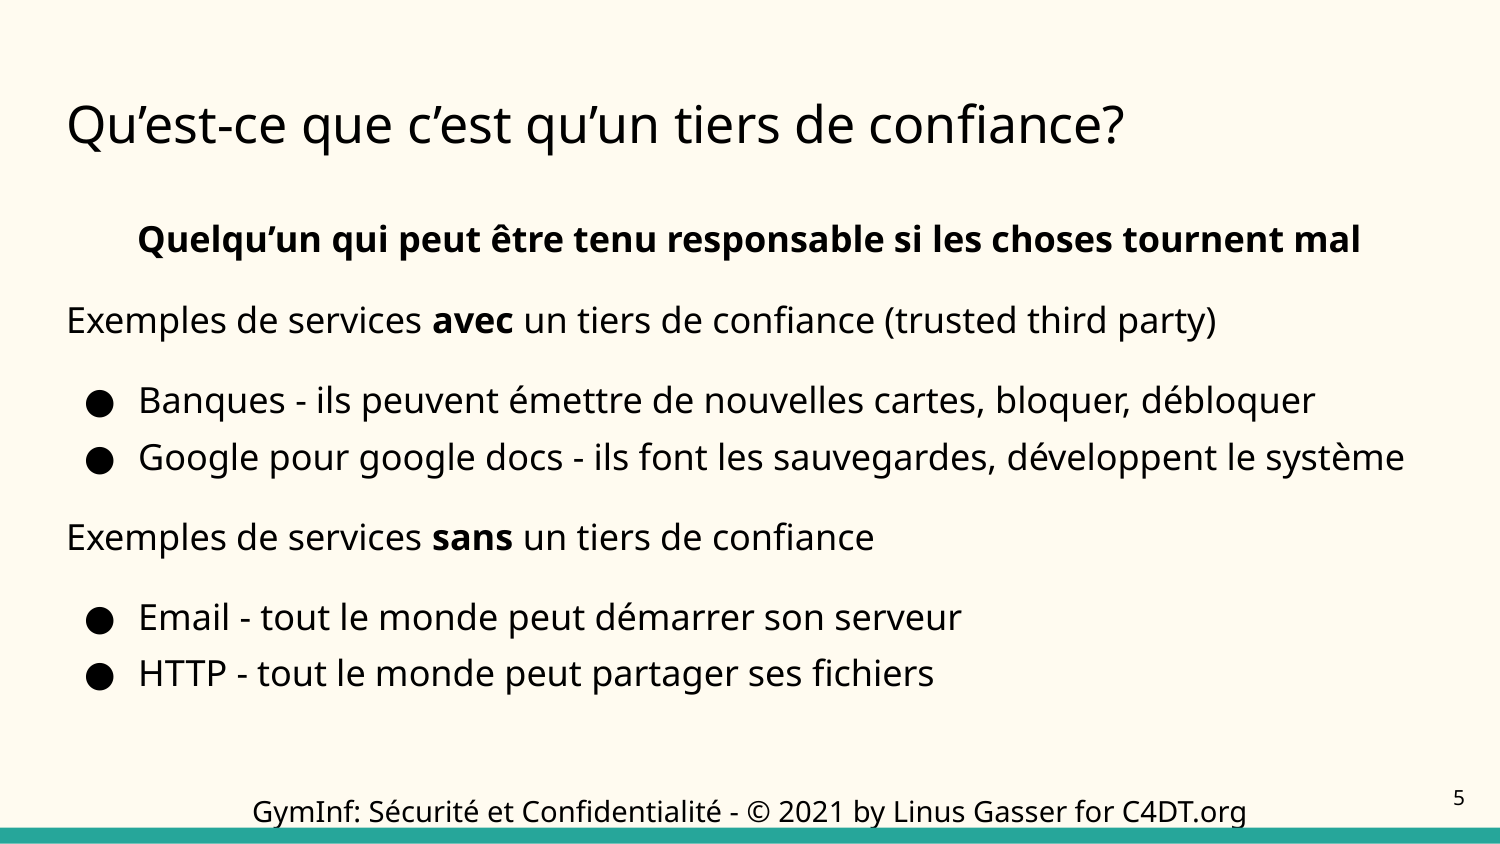

# Qu’est-ce que c’est qu’un tiers de confiance?
Quelqu’un qui peut être tenu responsable si les choses tournent mal
Exemples de services avec un tiers de confiance (trusted third party)
Banques - ils peuvent émettre de nouvelles cartes, bloquer, débloquer
Google pour google docs - ils font les sauvegardes, développent le système
Exemples de services sans un tiers de confiance
Email - tout le monde peut démarrer son serveur
HTTP - tout le monde peut partager ses fichiers